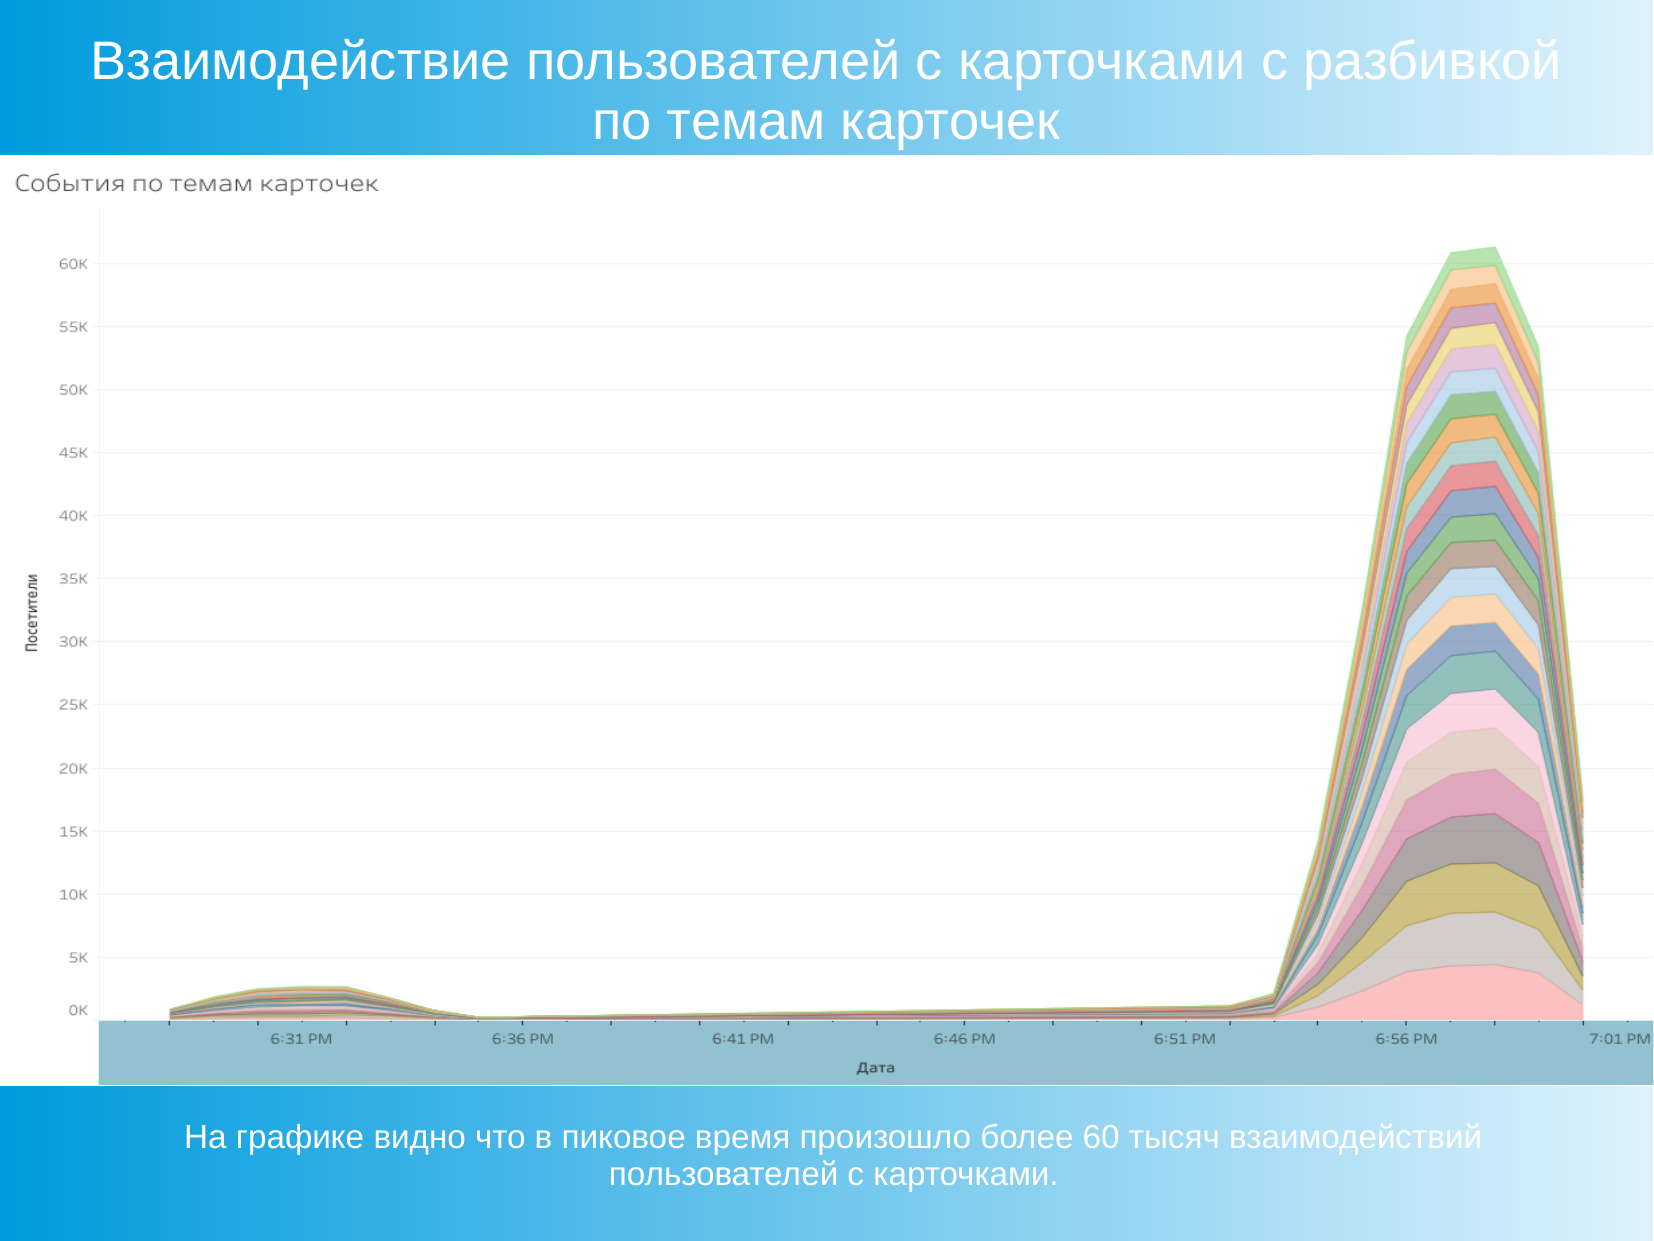

# Взаимодействие пользователей с карточками с разбивкой по темам карточек
На графике видно что в пиковое время произошло более 60 тысяч взаимодействий пользователей с карточками.